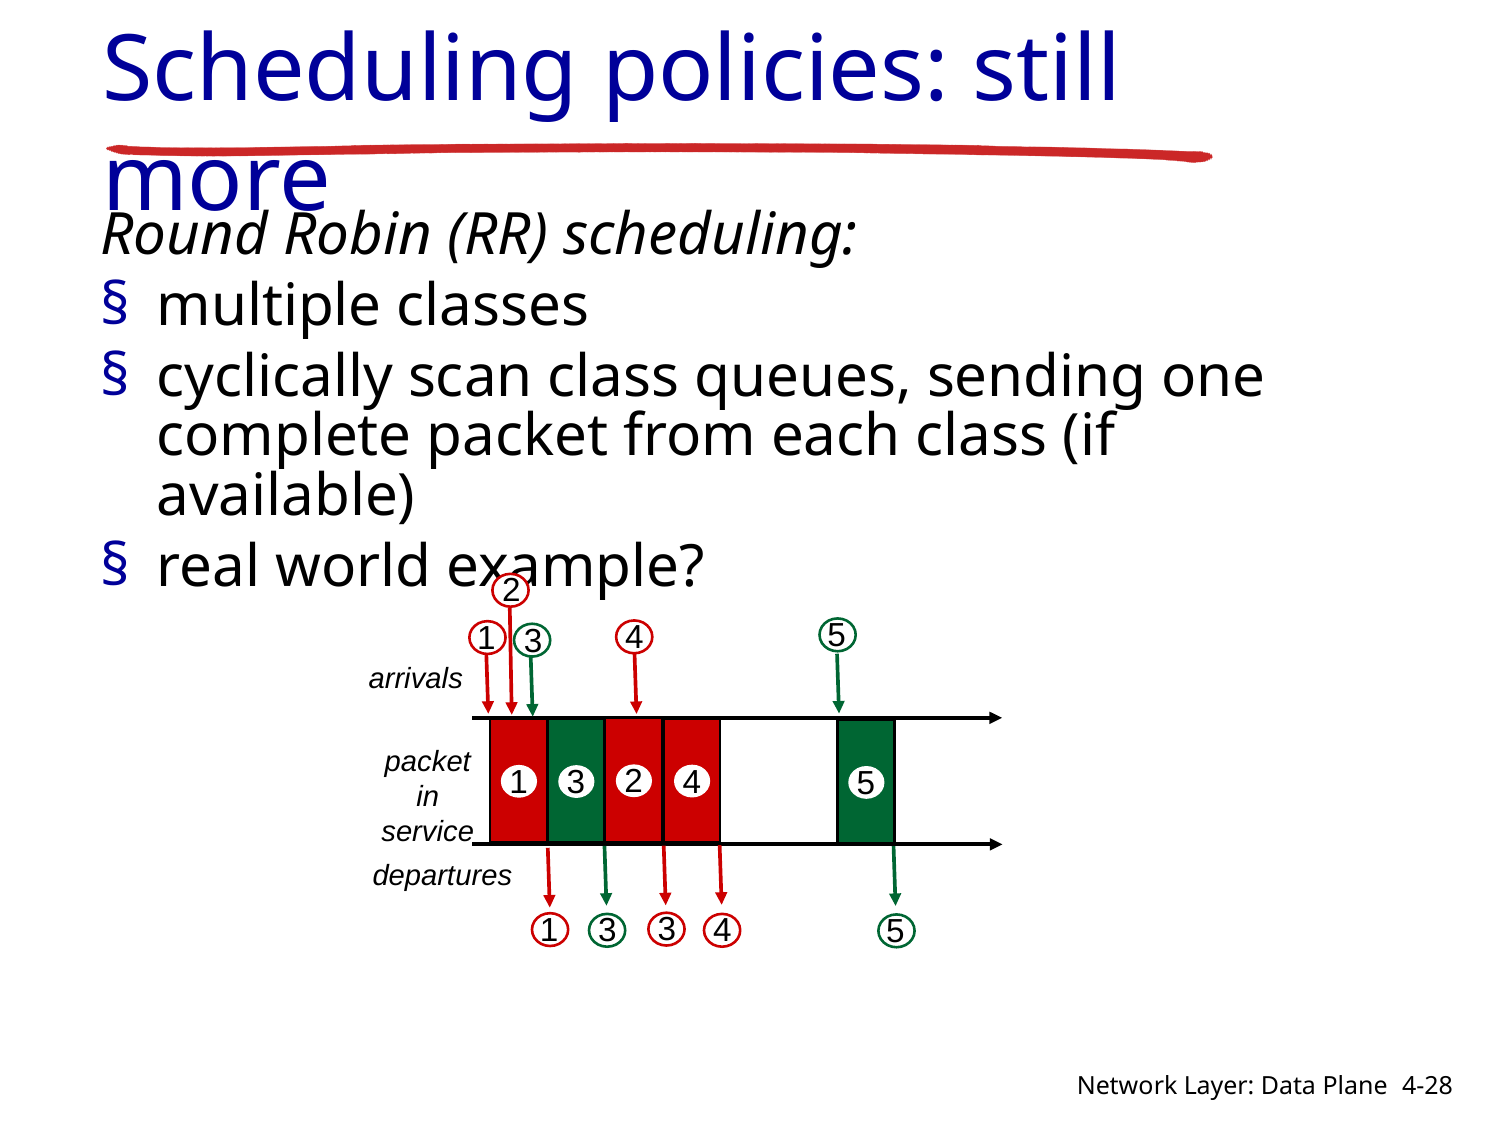

# Scheduling policies: still more
Round Robin (RR) scheduling:
multiple classes
cyclically scan class queues, sending one complete packet from each class (if available)
real world example?
2
5
4
1
3
arrivals
2
4
1
3
5
packet in service
4
3
5
1
departures
3
Network Layer: Data Plane